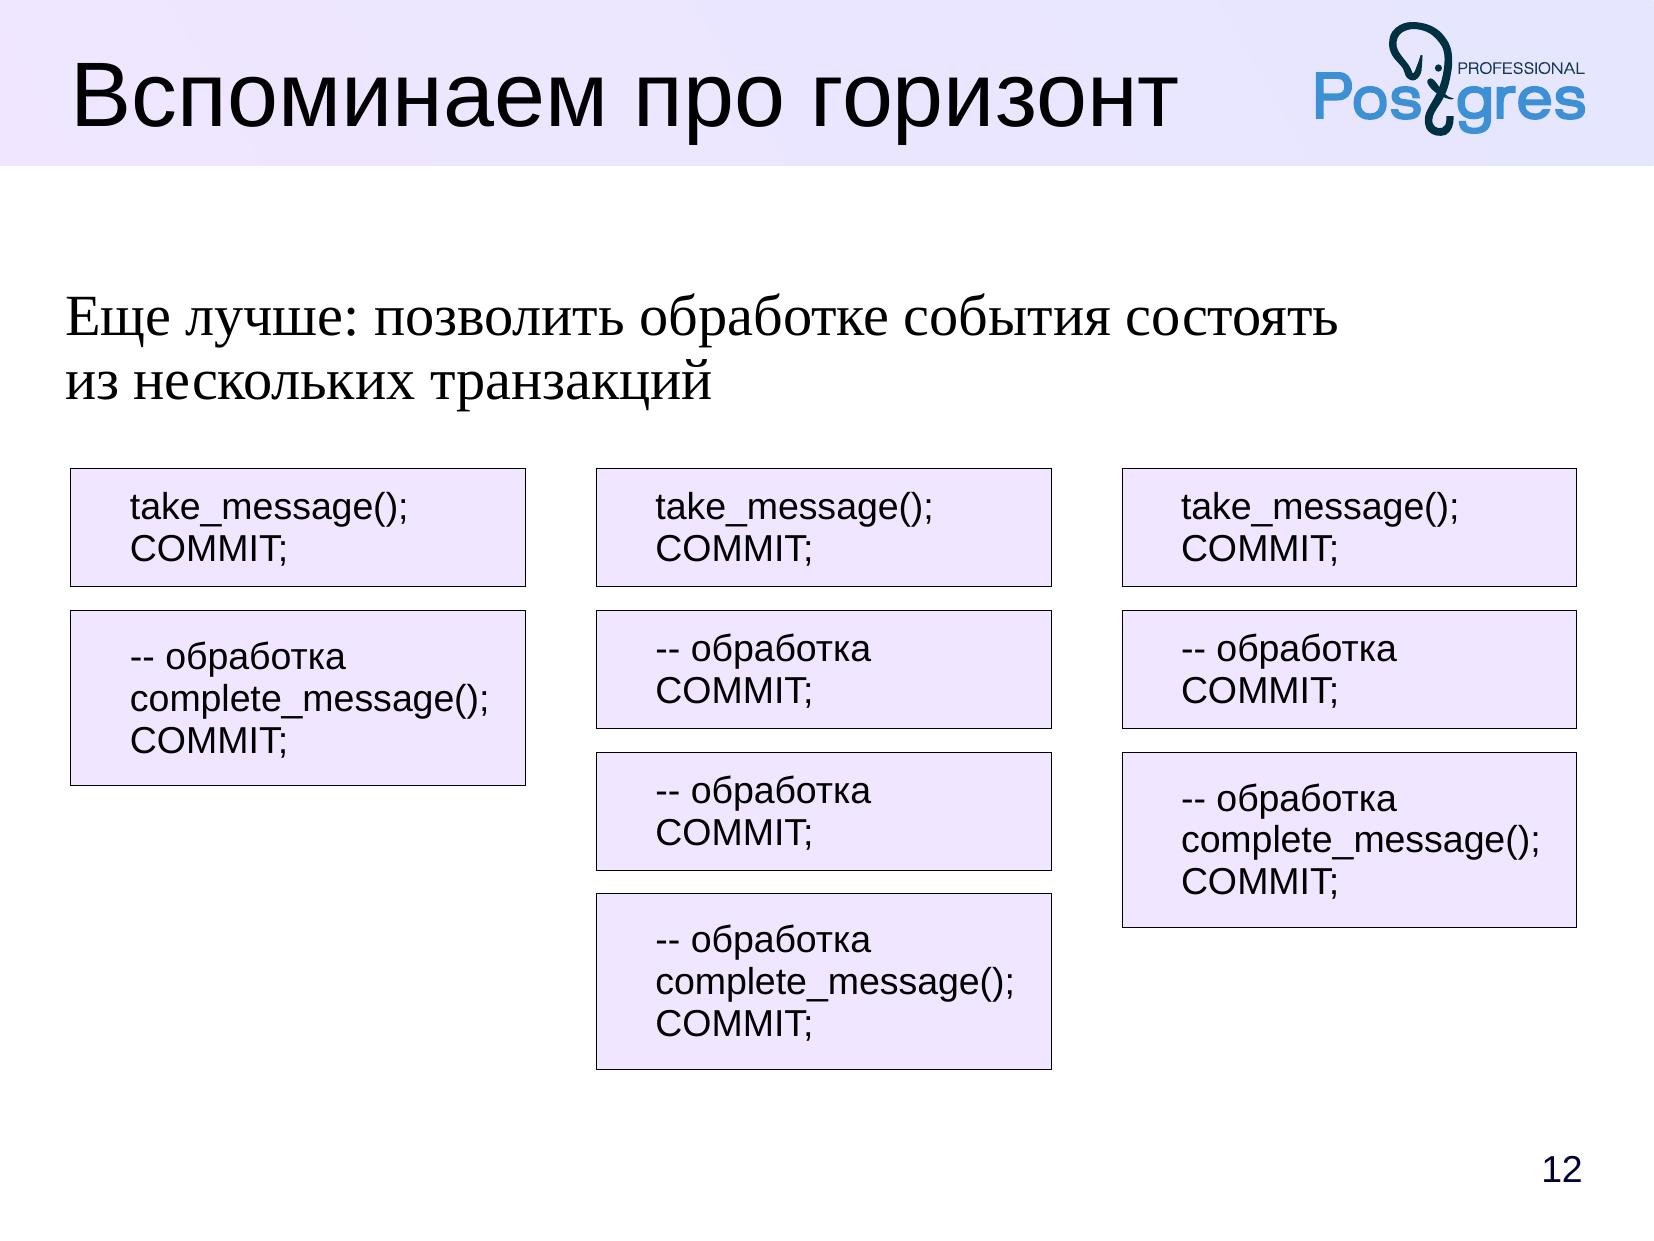

# Вспоминаем про горизонт
Еще лучше: позволить обработке события состоять
из нескольких транзакций
take_message();
COMMIT;
take_message();
COMMIT;
take_message();
COMMIT;
-- обработка
complete_message();
COMMIT;
-- обработка
COMMIT;
-- обработка
COMMIT;
-- обработка
COMMIT;
-- обработка
complete_message();
COMMIT;
-- обработка
complete_message();
COMMIT;